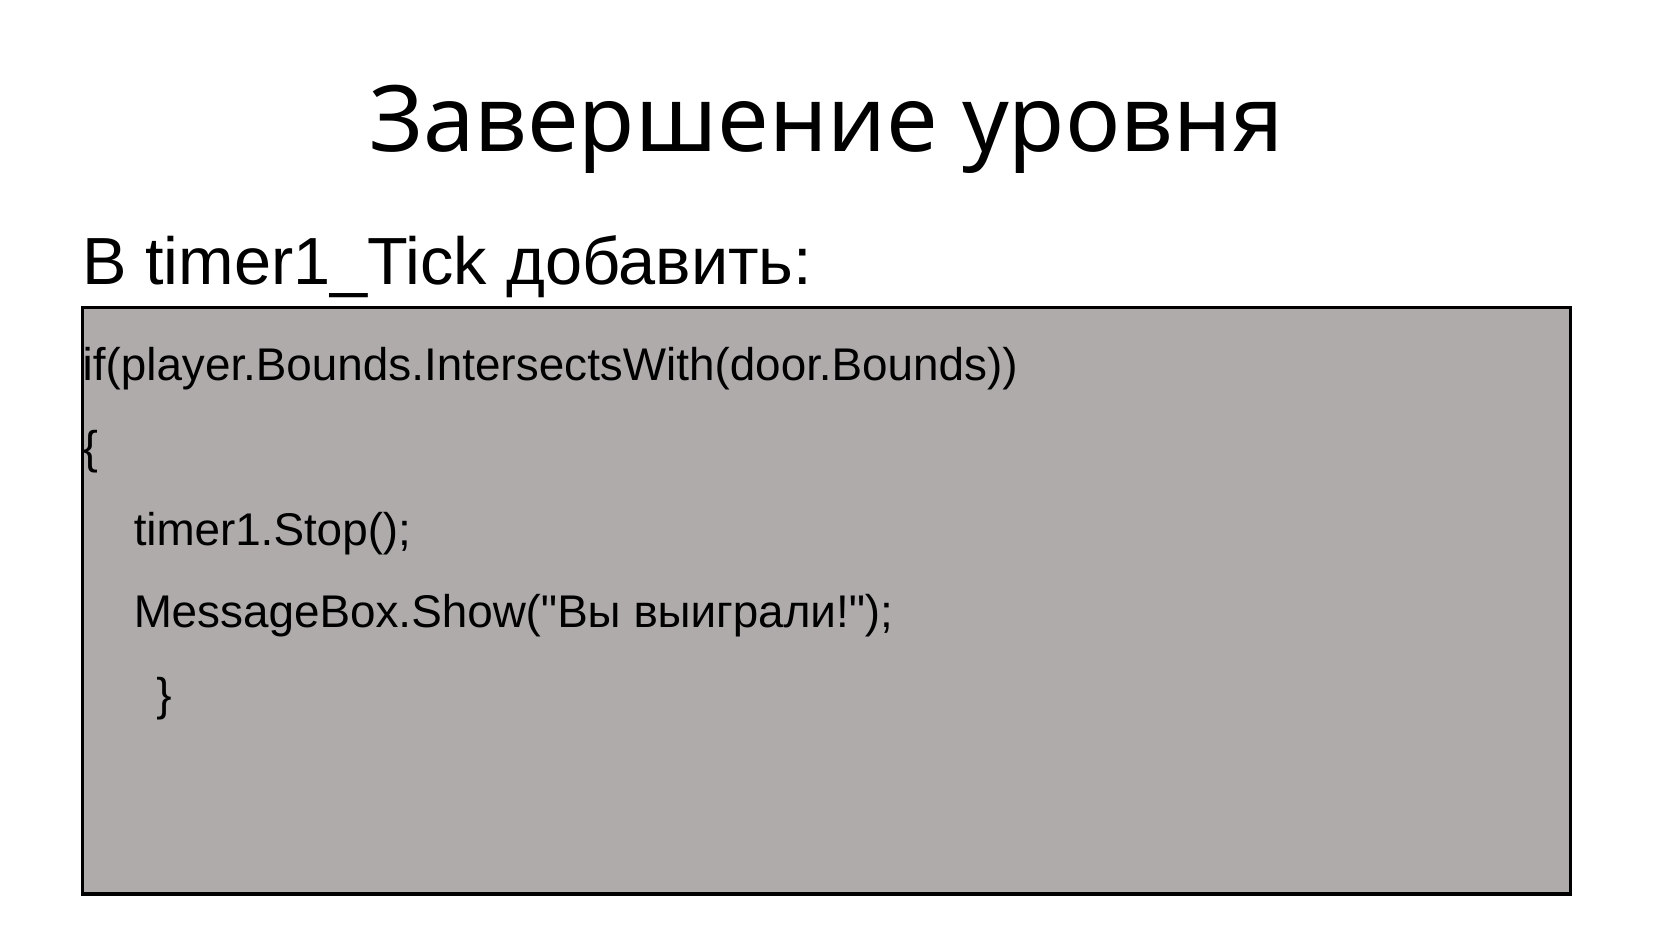

# Завершение уровня
В timer1_Tick добавить:
if(player.Bounds.IntersectsWith(door.Bounds))
{
 timer1.Stop();
 MessageBox.Show("Вы выиграли!");
}